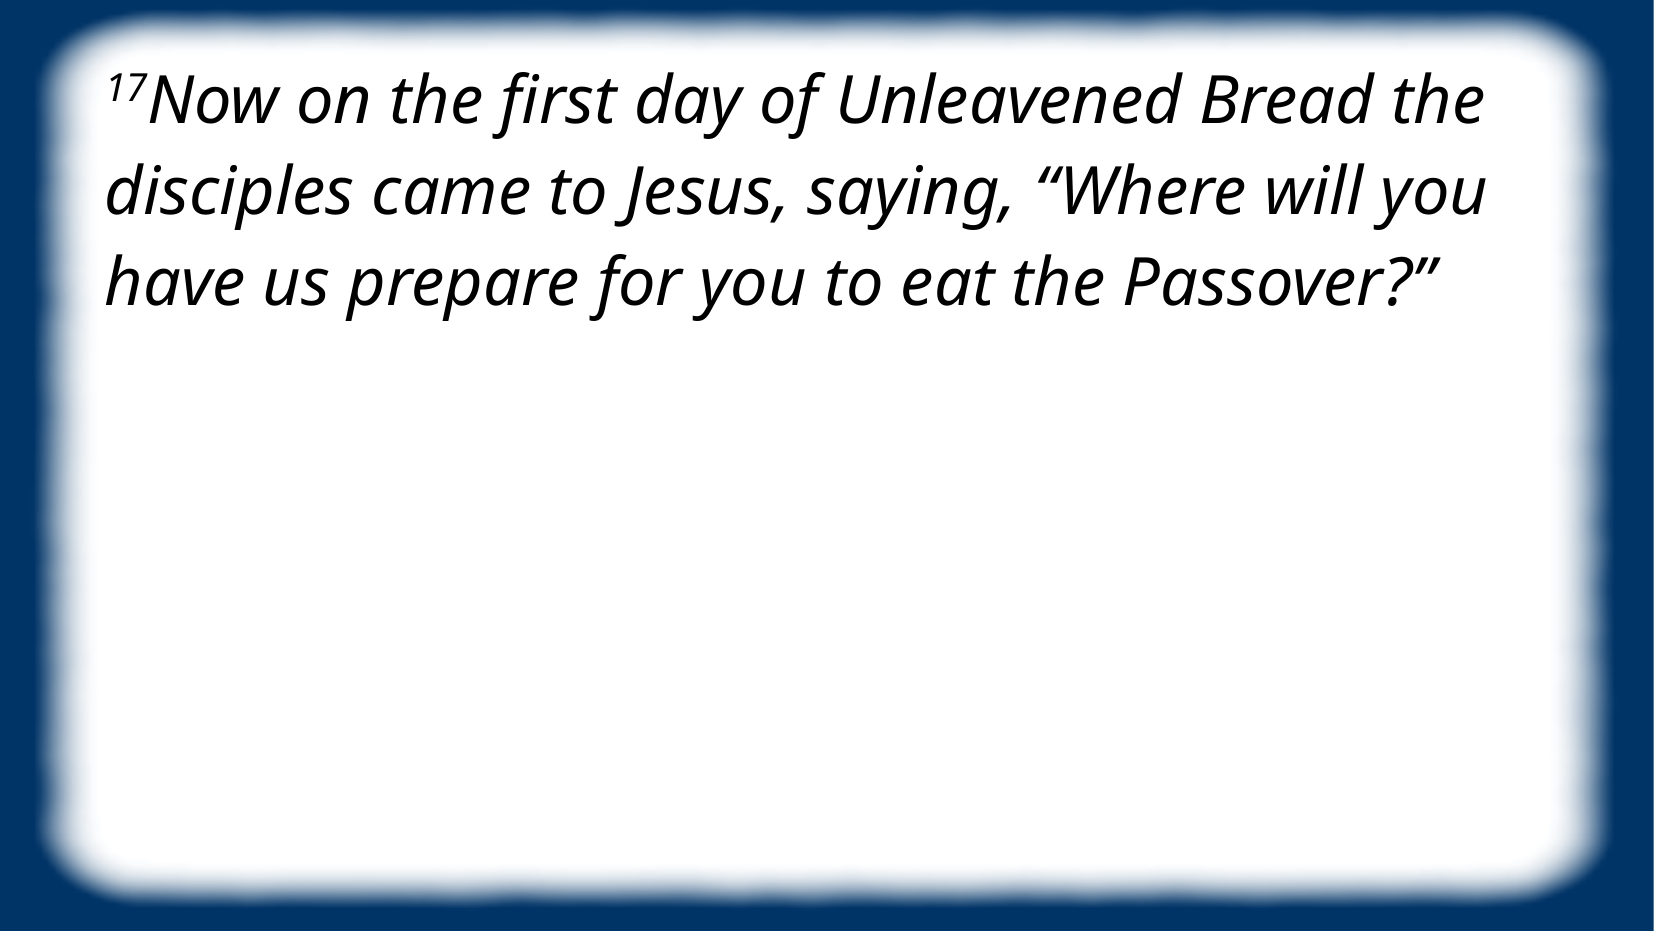

17Now on the first day of Unleavened Bread the disciples came to Jesus, saying, “Where will you have us prepare for you to eat the Passover?”